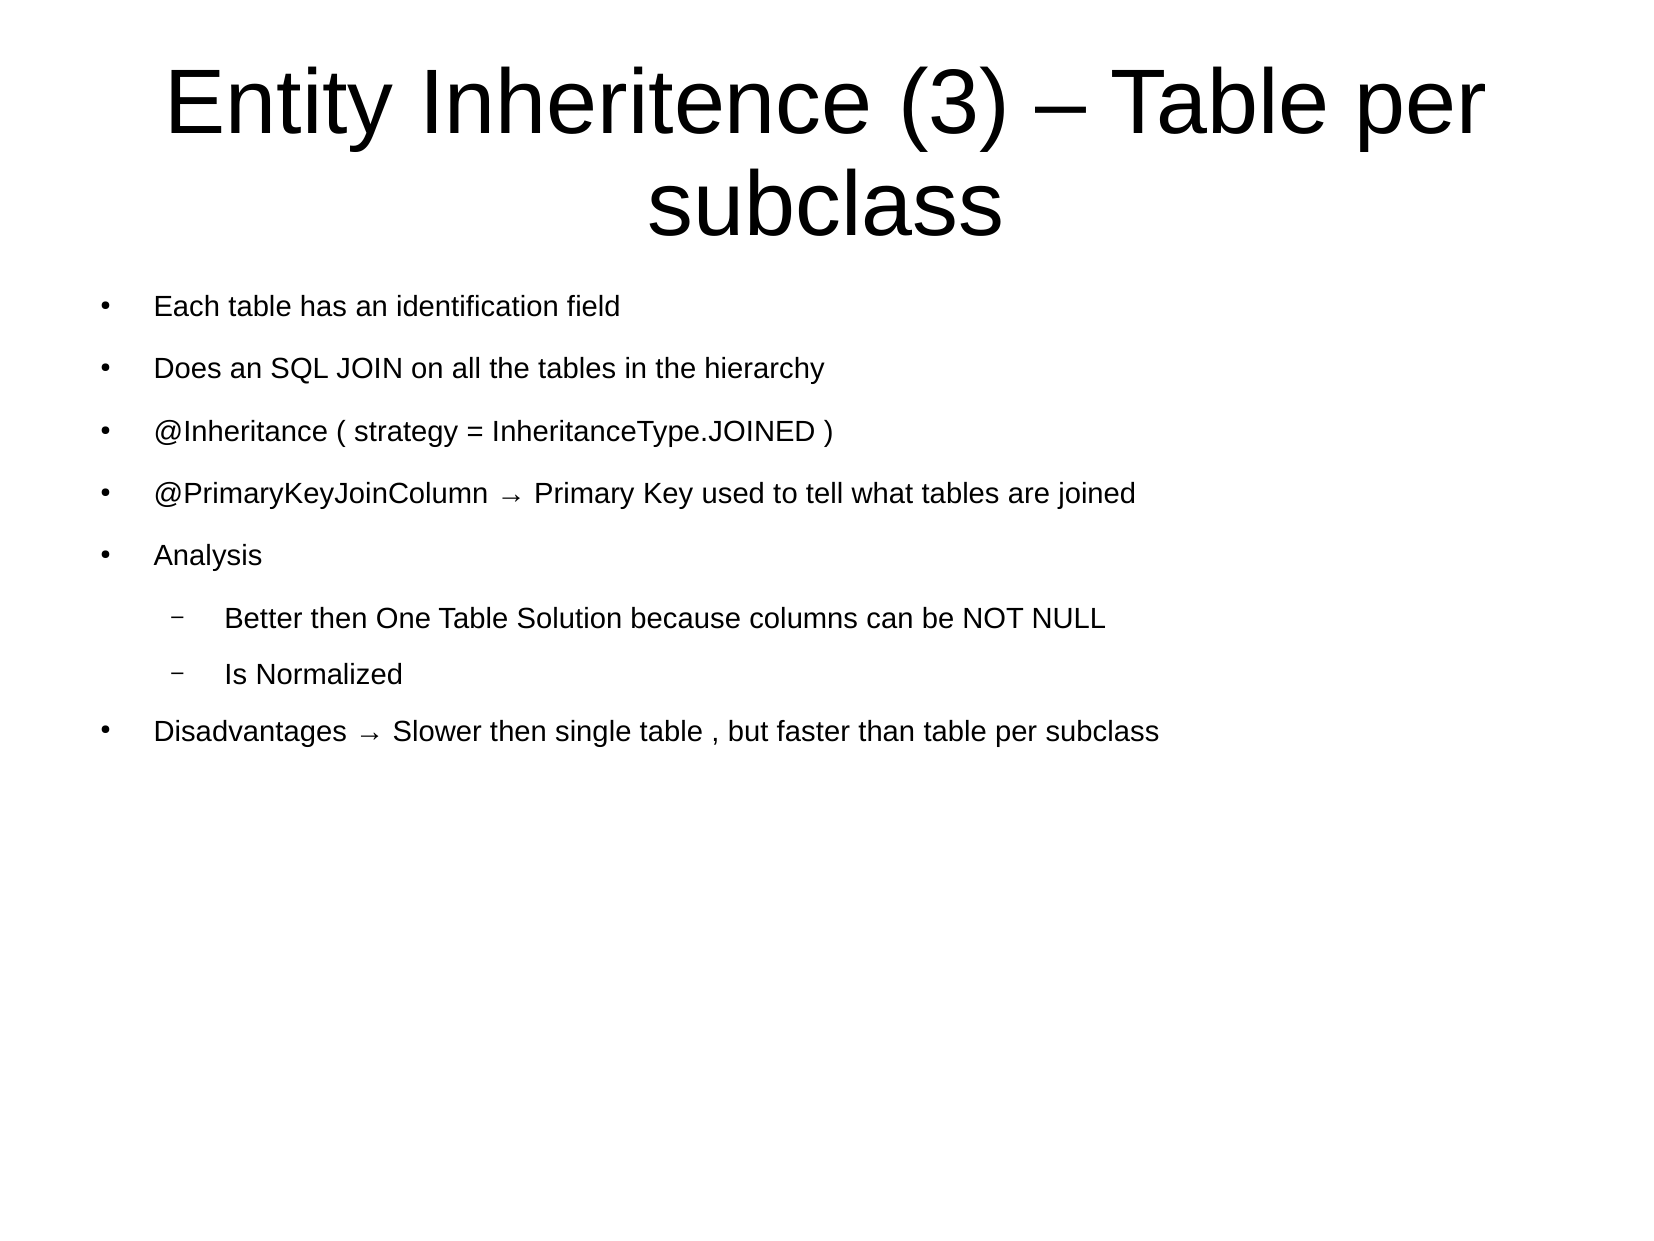

# Entity Inheritence (3) – Table per subclass
Each table has an identification field
Does an SQL JOIN on all the tables in the hierarchy
@Inheritance ( strategy = InheritanceType.JOINED )
@PrimaryKeyJoinColumn → Primary Key used to tell what tables are joined
Analysis
Better then One Table Solution because columns can be NOT NULL
Is Normalized
Disadvantages → Slower then single table , but faster than table per subclass